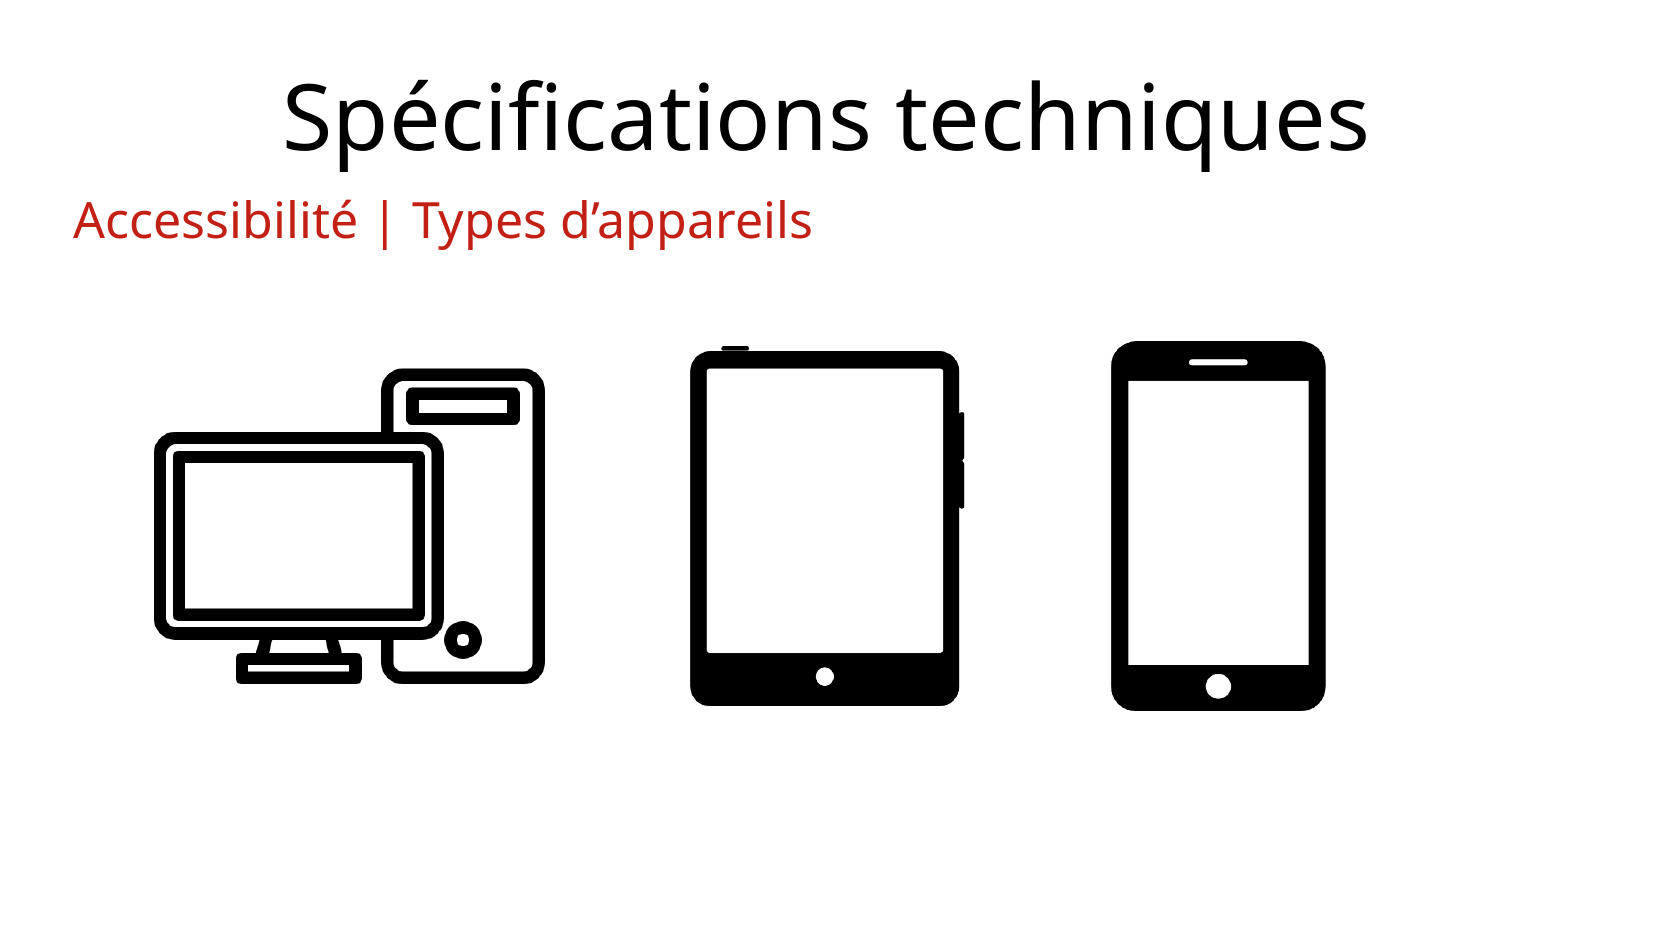

# Spécifications techniques
Accessibilité | Types d’appareils